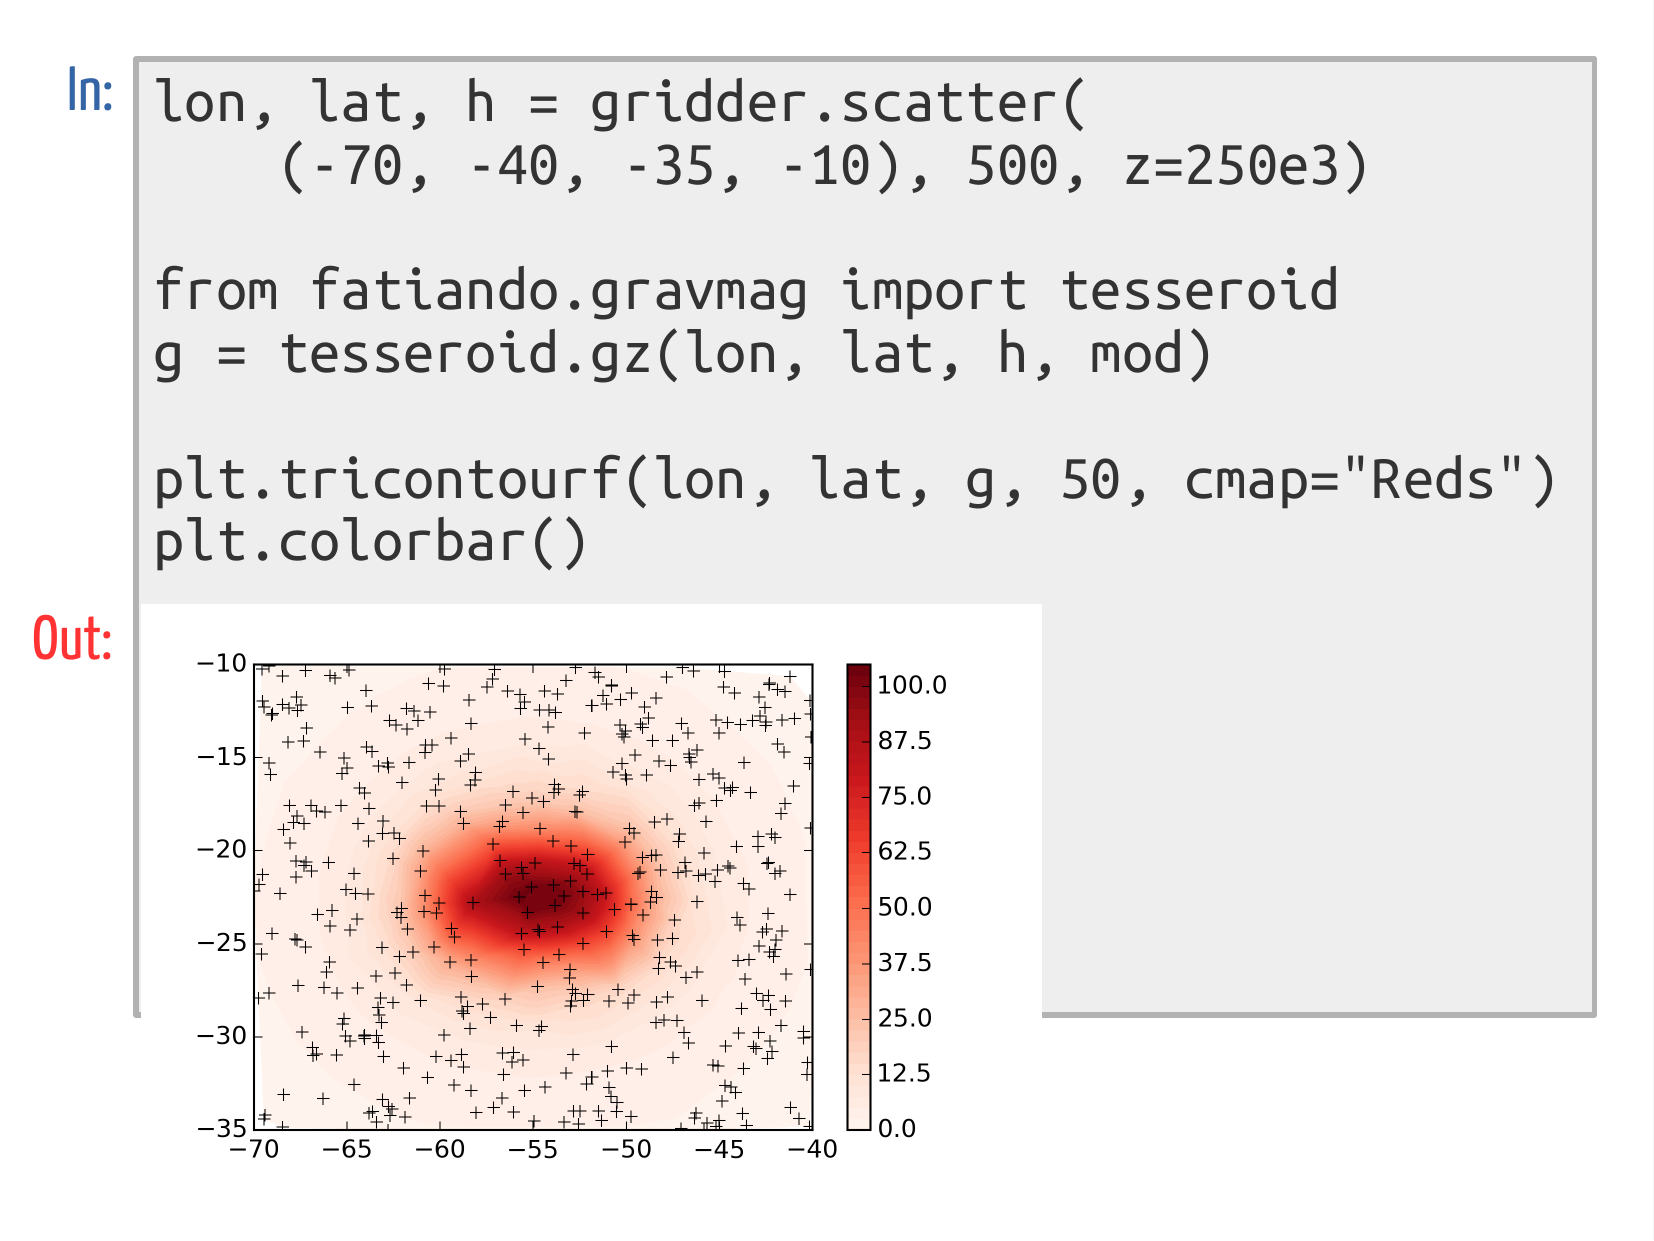

# In:
lon, lat, h = gridder.scatter(
 (-70, -40, -35, -10), 500, z=250e3)
from fatiando.gravmag import tesseroid
g = tesseroid.gz(lon, lat, h, mod)
plt.tricontourf(lon, lat, g, 50, cmap="Reds")
plt.colorbar()
Out: